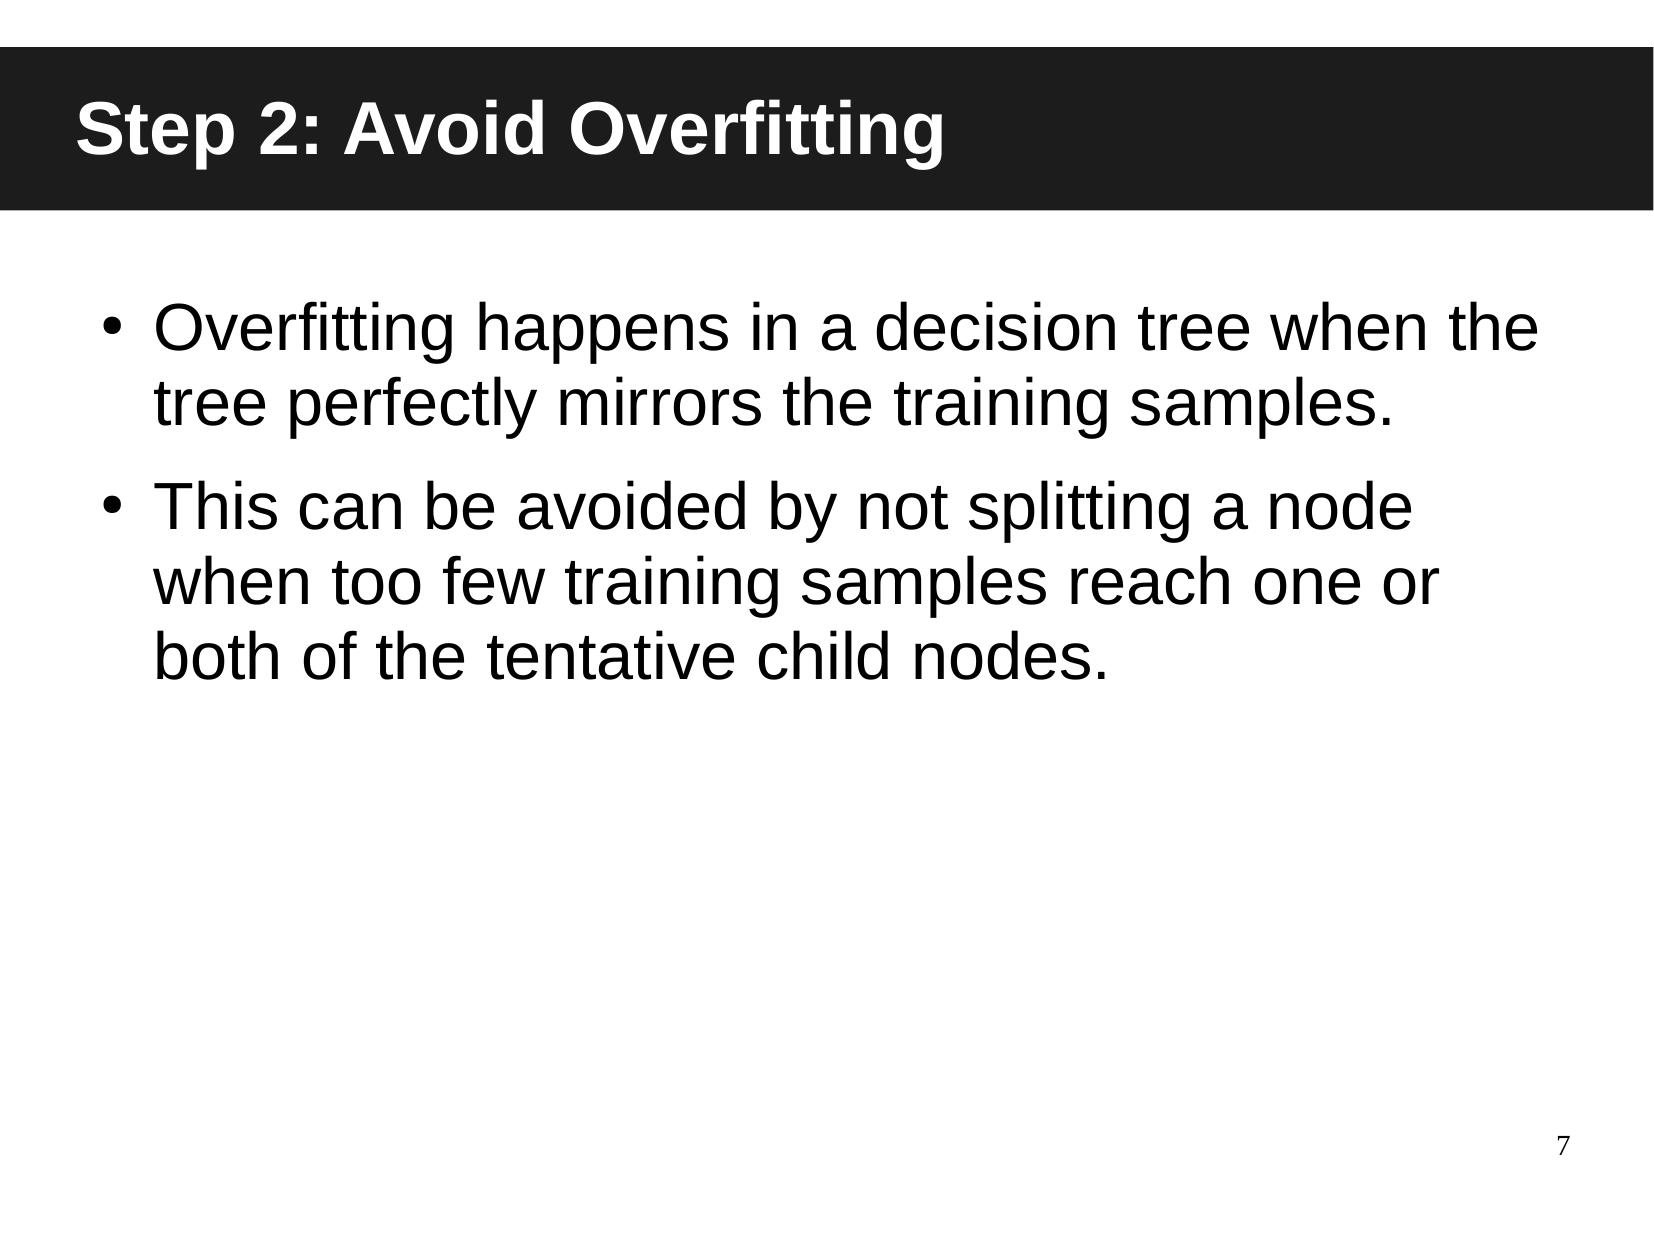

Step 2: Avoid Overfitting
# Overfitting happens in a decision tree when the tree perfectly mirrors the training samples.
This can be avoided by not splitting a node when too few training samples reach one or both of the tentative child nodes.
7